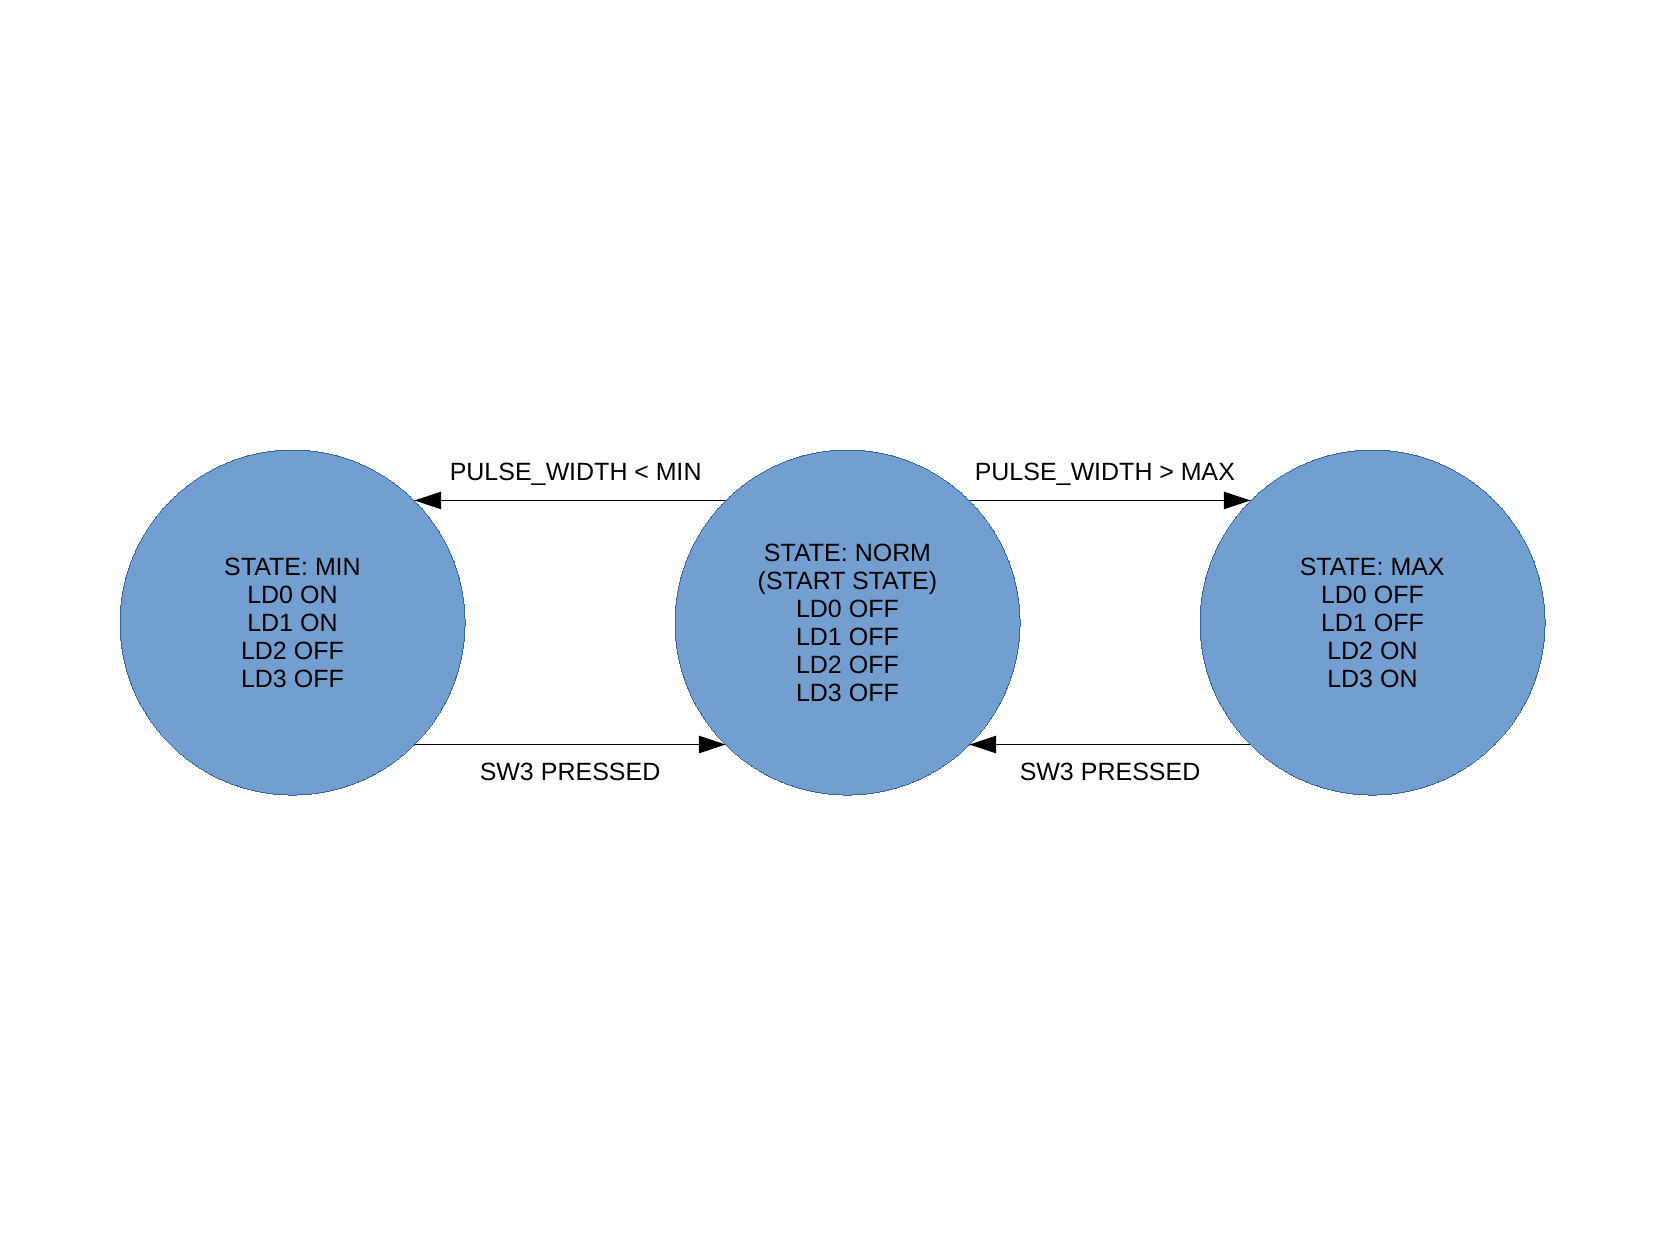

#
STATE: MIN
LD0 ON
LD1 ON
LD2 OFF
LD3 OFF
PULSE_WIDTH < MIN
STATE: NORM
(START STATE)
LD0 OFF
LD1 OFF
LD2 OFF
LD3 OFF
PULSE_WIDTH > MAX
STATE: MAX
LD0 OFF
LD1 OFF
LD2 ON
LD3 ON
SW3 PRESSED
SW3 PRESSED